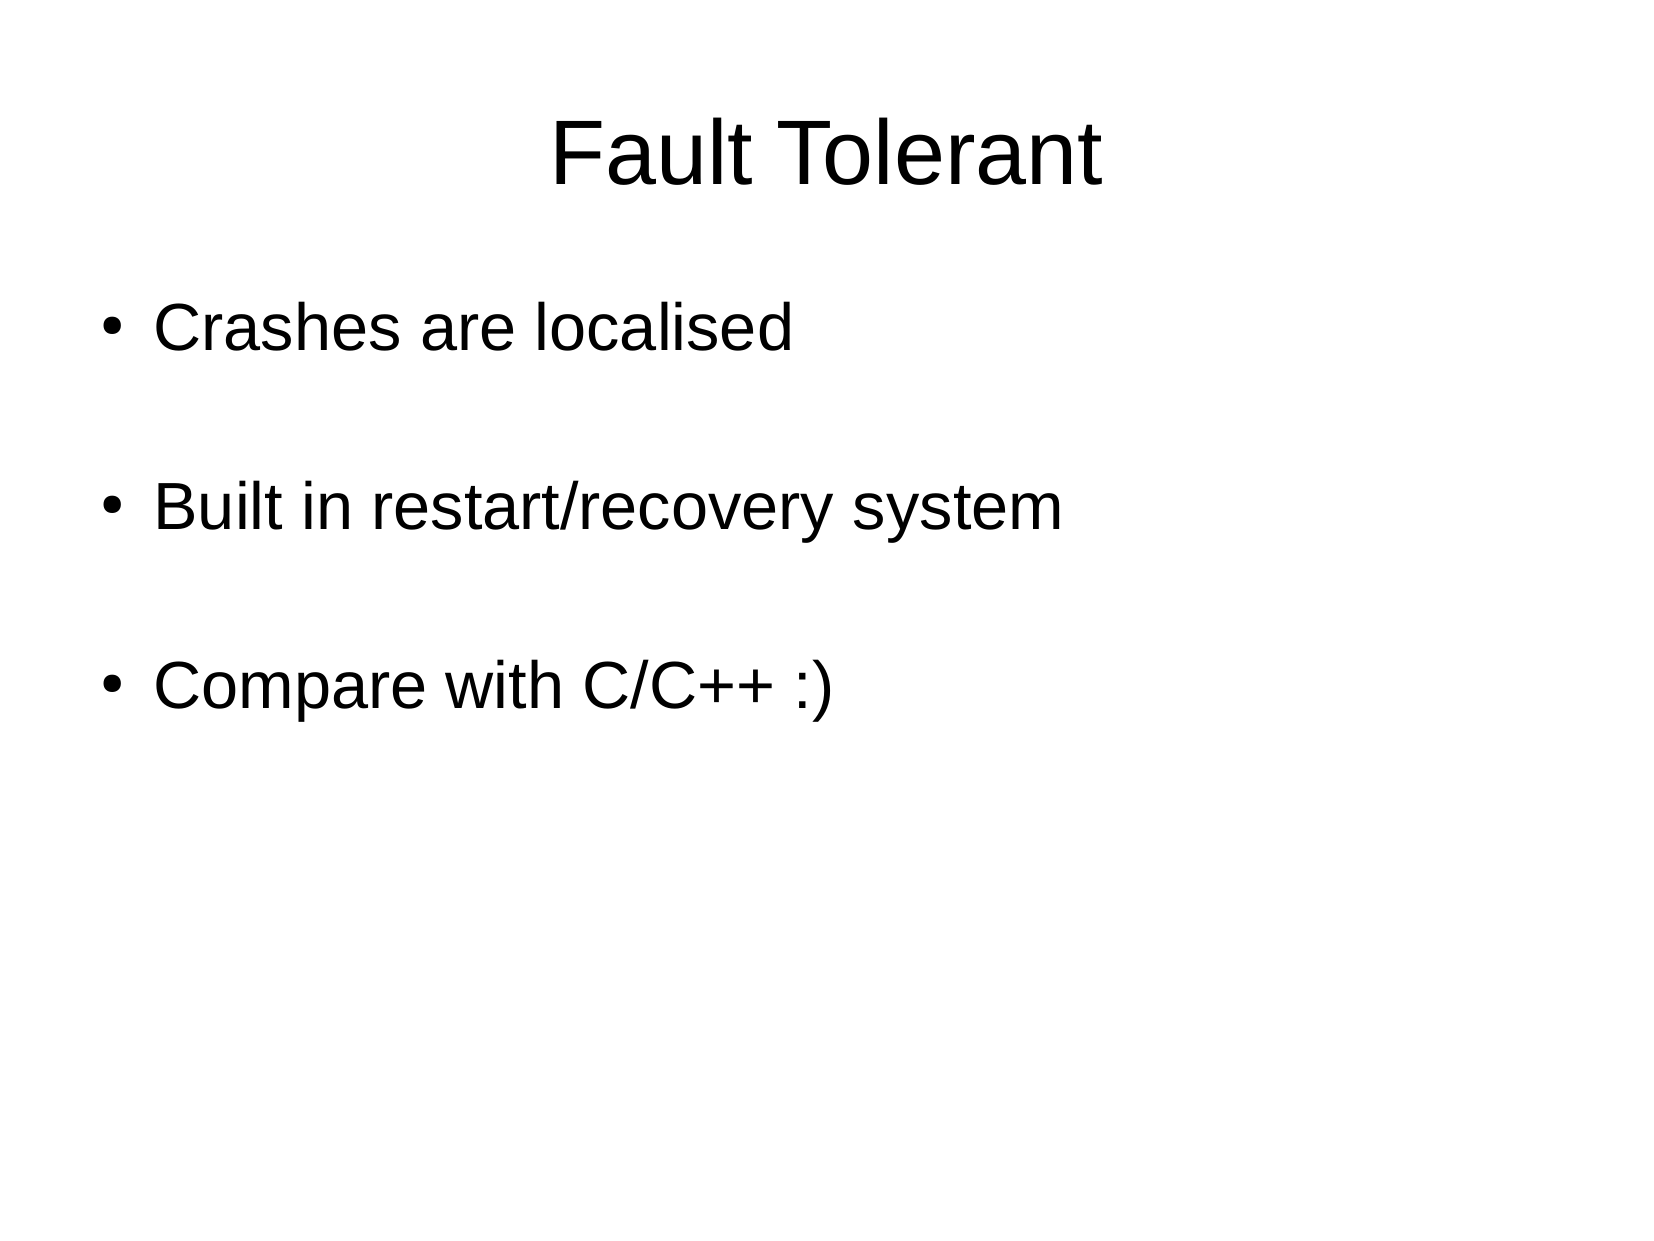

# Fault Tolerant
Crashes are localised
Built in restart/recovery system
Compare with C/C++ :)